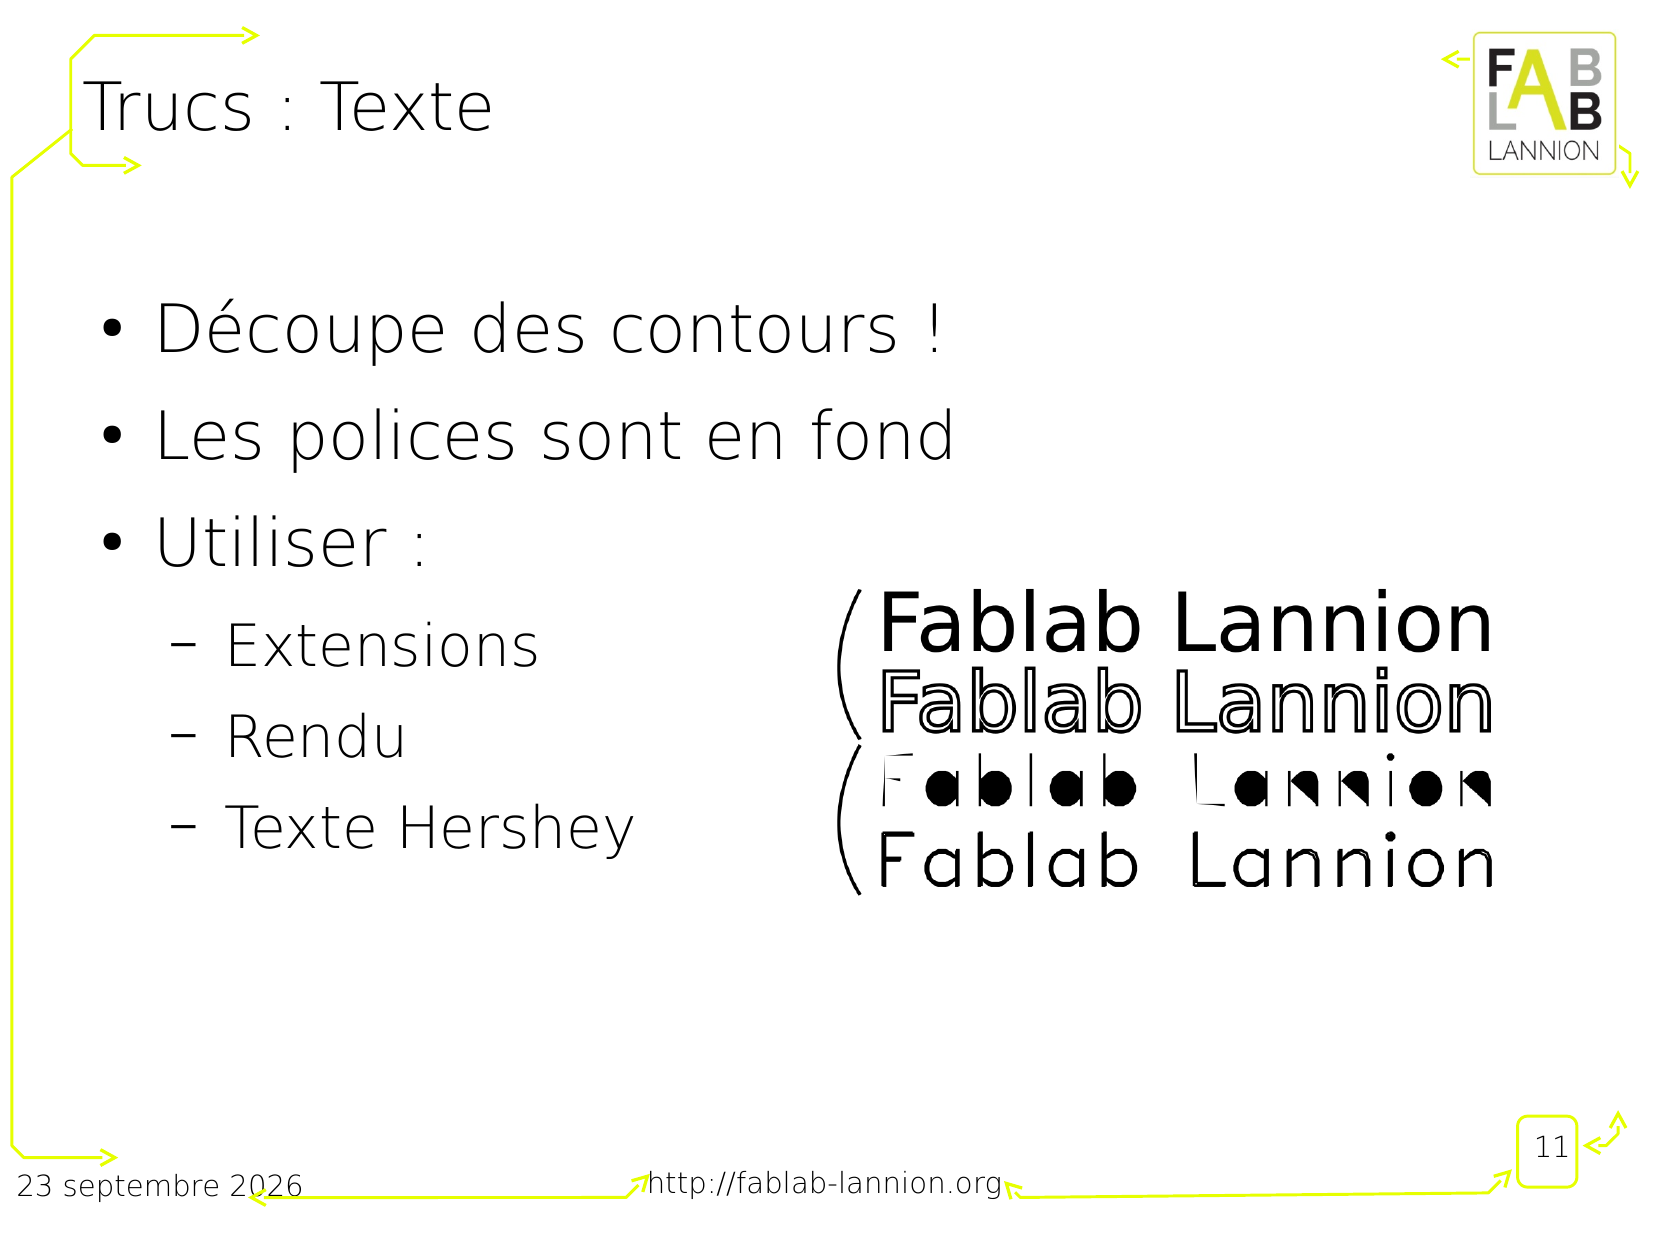

# Trucs : Texte
Découpe des contours !
Les polices sont en fond
Utiliser :
Extensions
Rendu
Texte Hershey
11